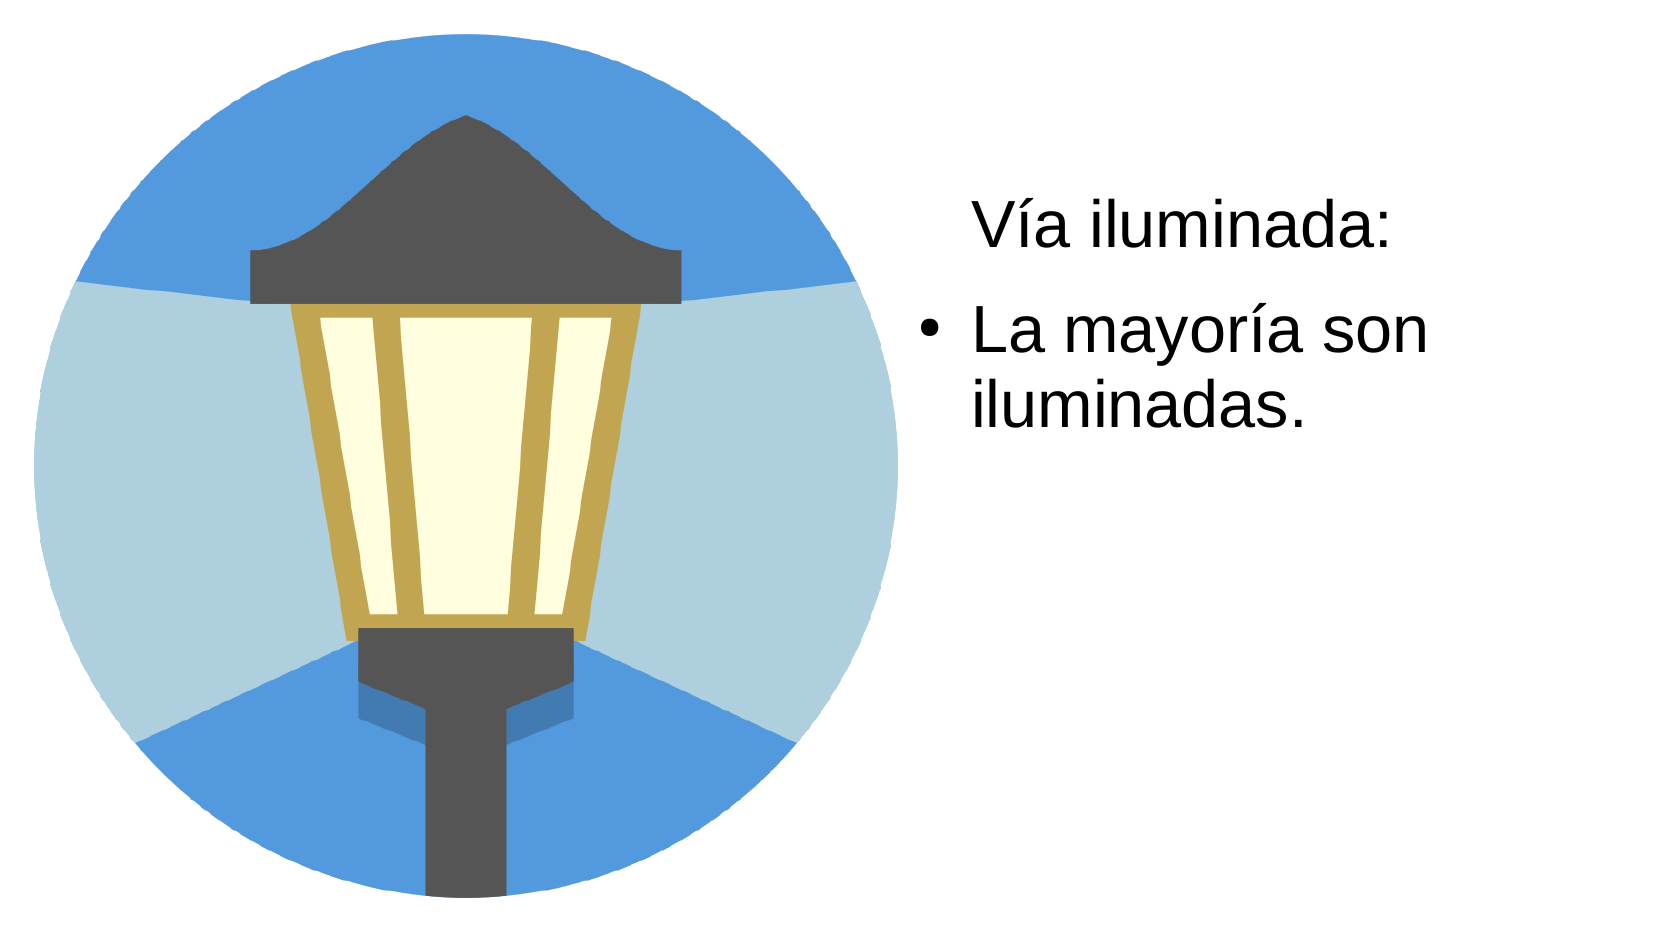

# Vía iluminada:
La mayoría son iluminadas.